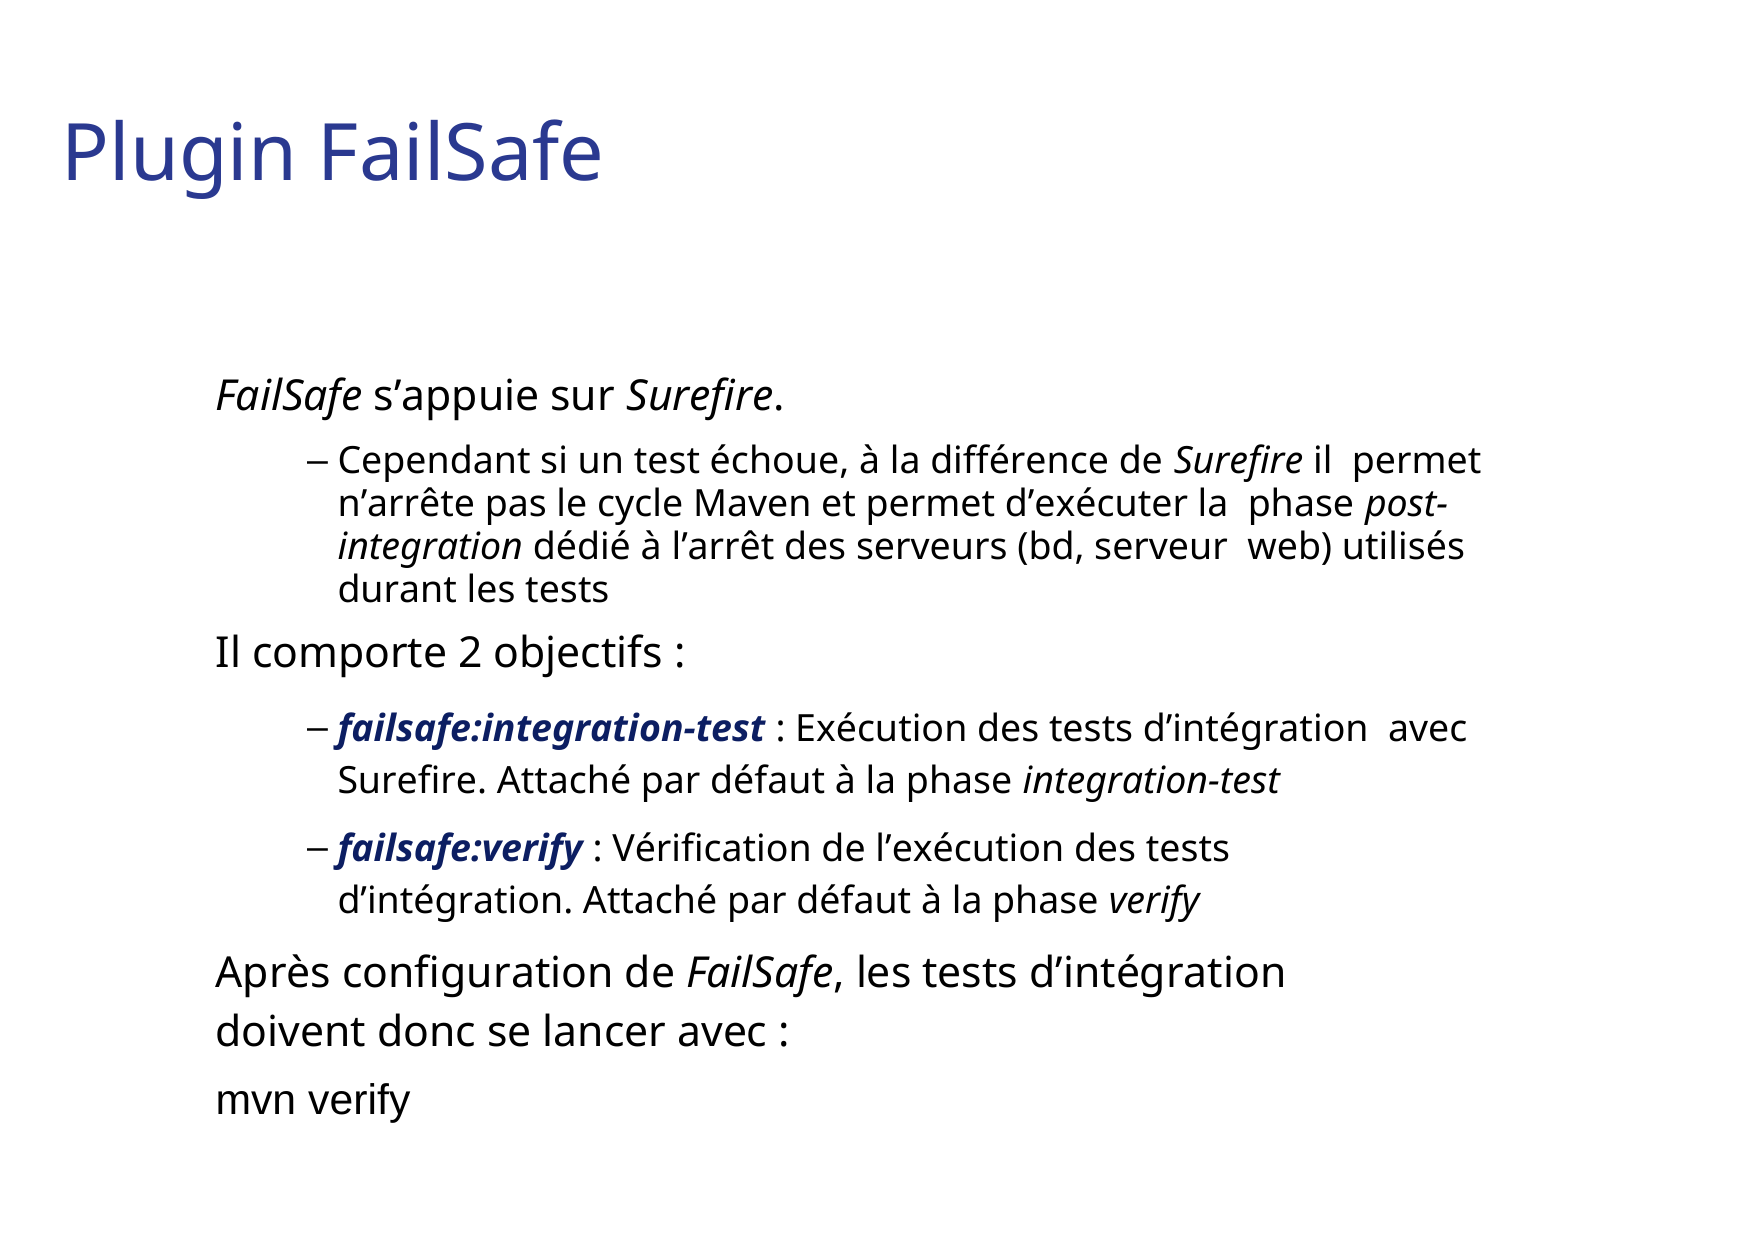

# Plugin FailSafe
FailSafe s’appuie sur Surefire.
Cependant si un test échoue, à la différence de Surefire il permet n’arrête pas le cycle Maven et permet d’exécuter la phase post-integration dédié à l’arrêt des serveurs (bd, serveur web) utilisés durant les tests
Il comporte 2 objectifs :
failsafe:integration-test : Exécution des tests d’intégration avec Surefire. Attaché par défaut à la phase integration-test
failsafe:verify : Vérification de l’exécution des tests d’intégration. Attaché par défaut à la phase verify
Après configuration de FailSafe, les tests d’intégration doivent donc se lancer avec :
mvn verify